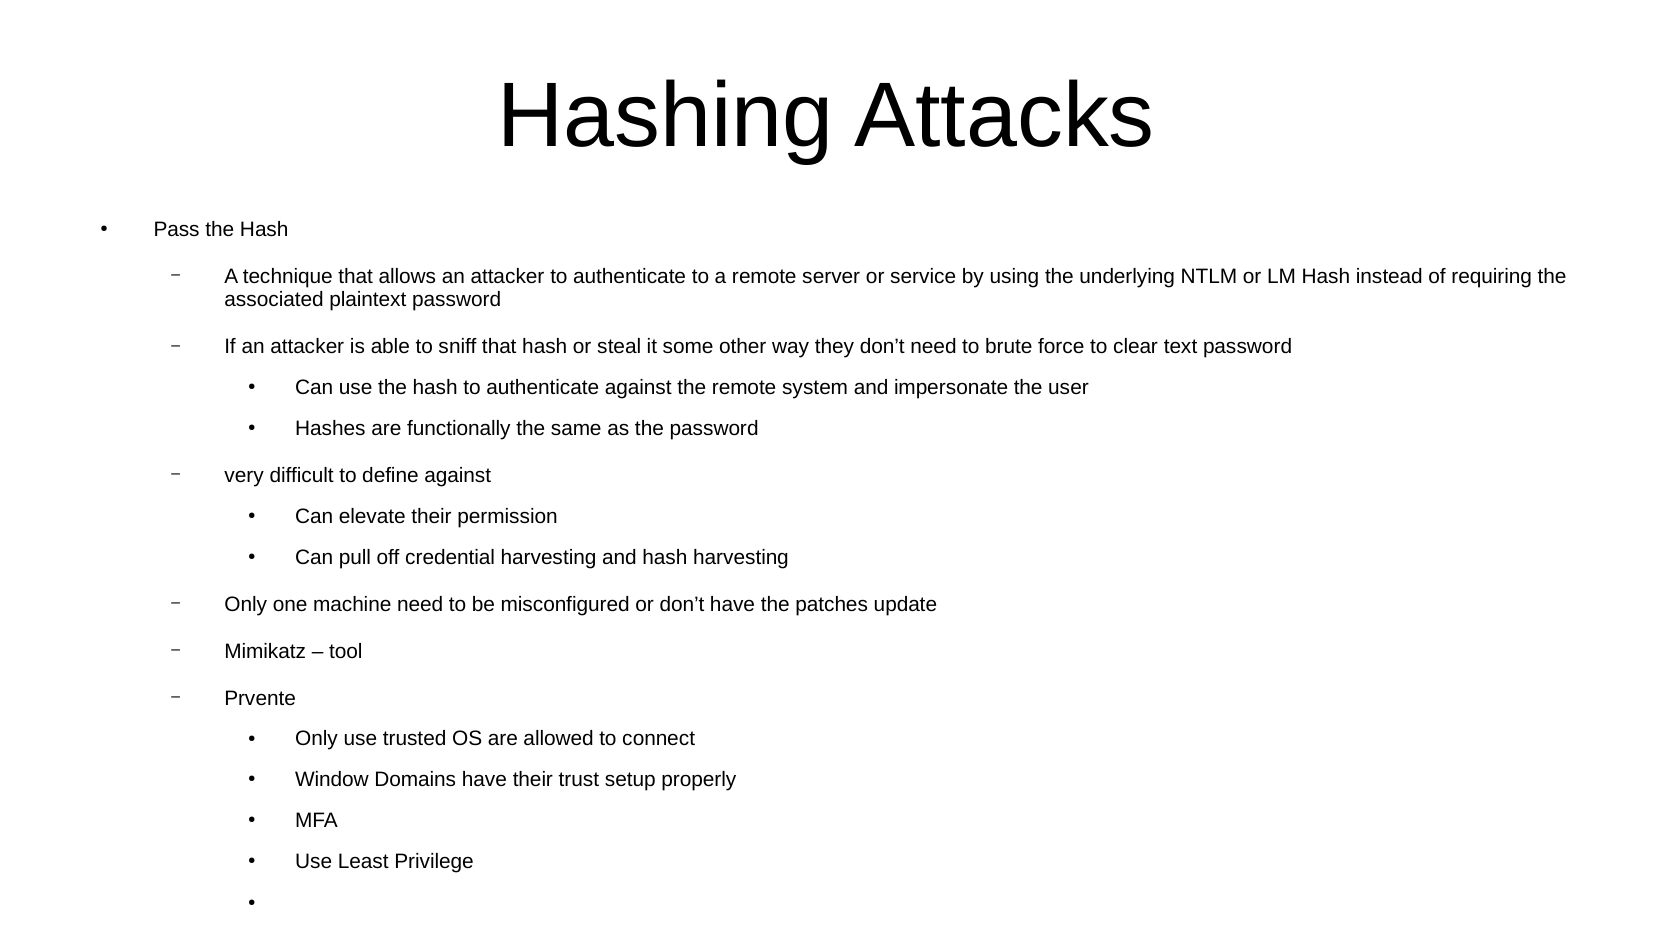

# Hashing Attacks
Pass the Hash
A technique that allows an attacker to authenticate to a remote server or service by using the underlying NTLM or LM Hash instead of requiring the associated plaintext password
If an attacker is able to sniff that hash or steal it some other way they don’t need to brute force to clear text password
Can use the hash to authenticate against the remote system and impersonate the user
Hashes are functionally the same as the password
very difficult to define against
Can elevate their permission
Can pull off credential harvesting and hash harvesting
Only one machine need to be misconfigured or don’t have the patches update
Mimikatz – tool
Prvente
Only use trusted OS are allowed to connect
Window Domains have their trust setup properly
MFA
Use Least Privilege